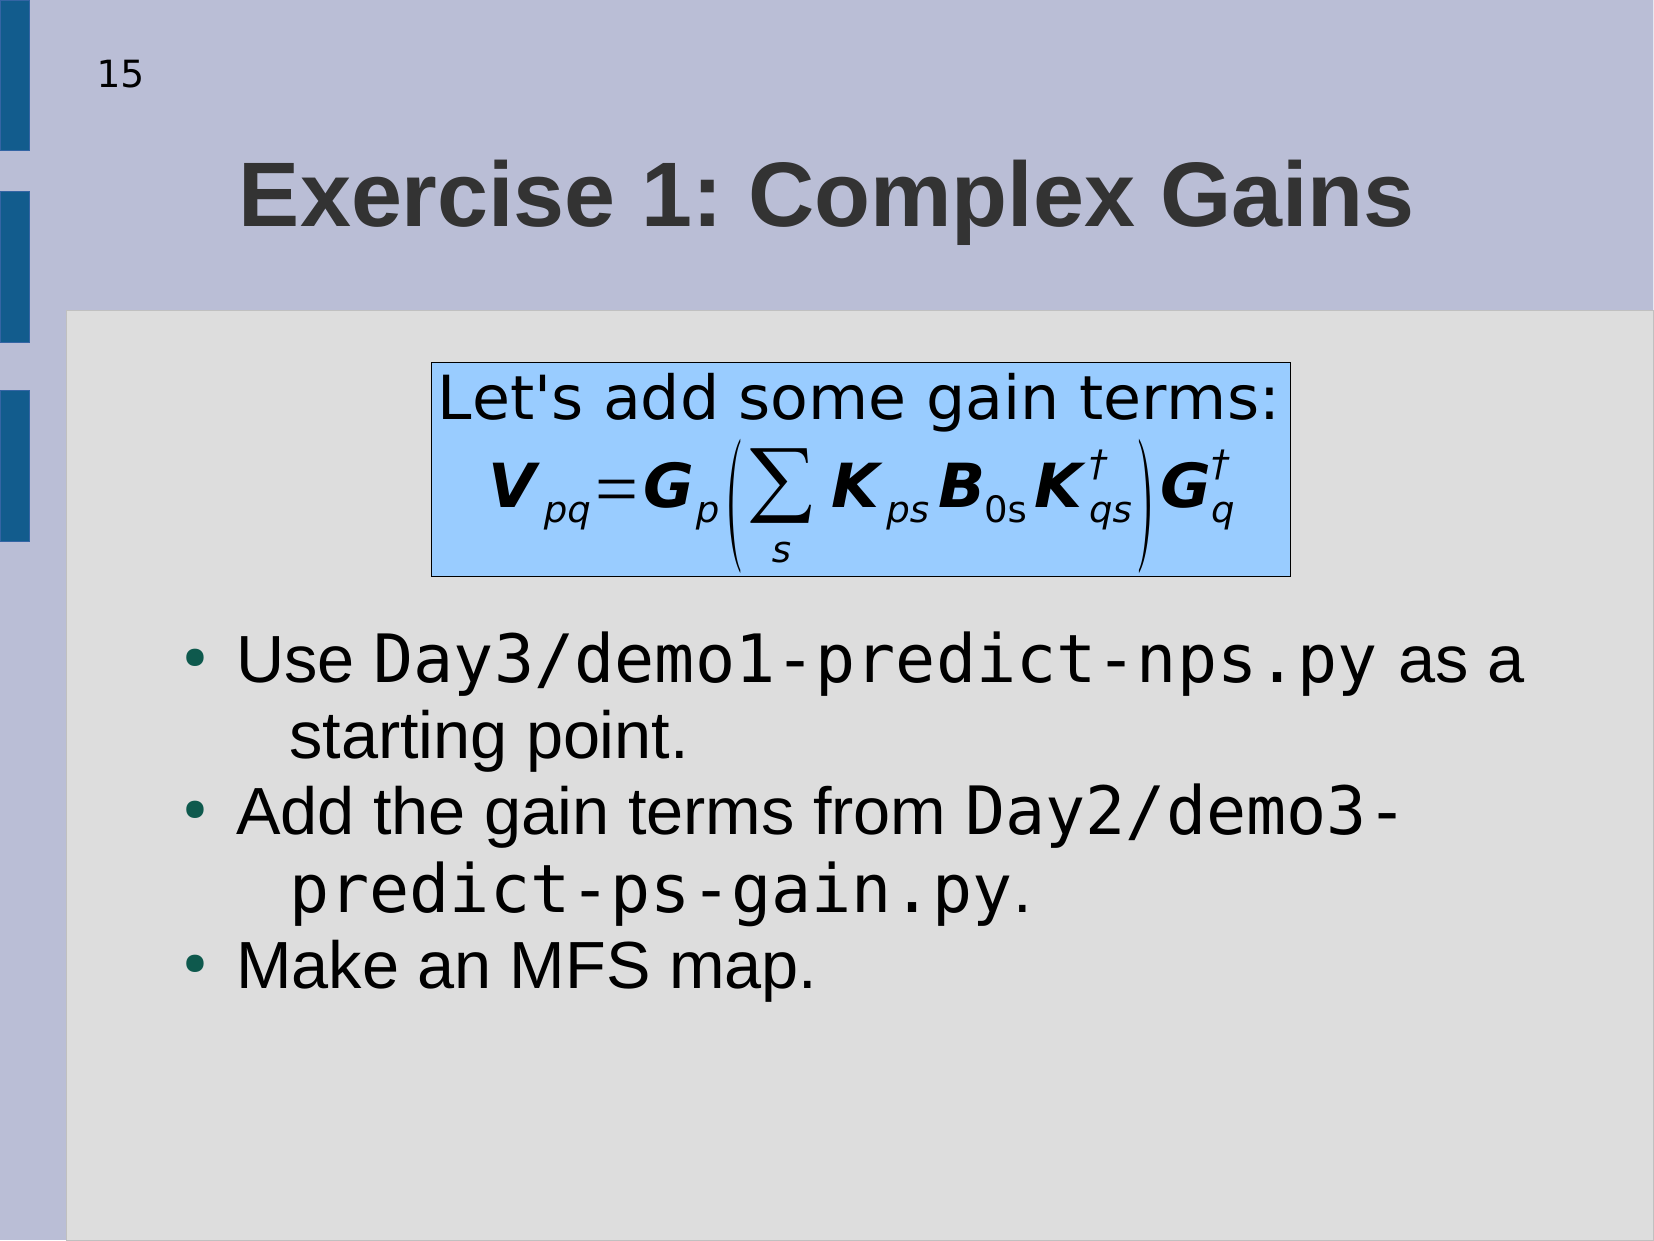

# Exercise 1: Complex Gains
Use Day3/demo1-predict-nps.py as a starting point.
Add the gain terms from Day2/demo3-predict-ps-gain.py.
Make an MFS map.